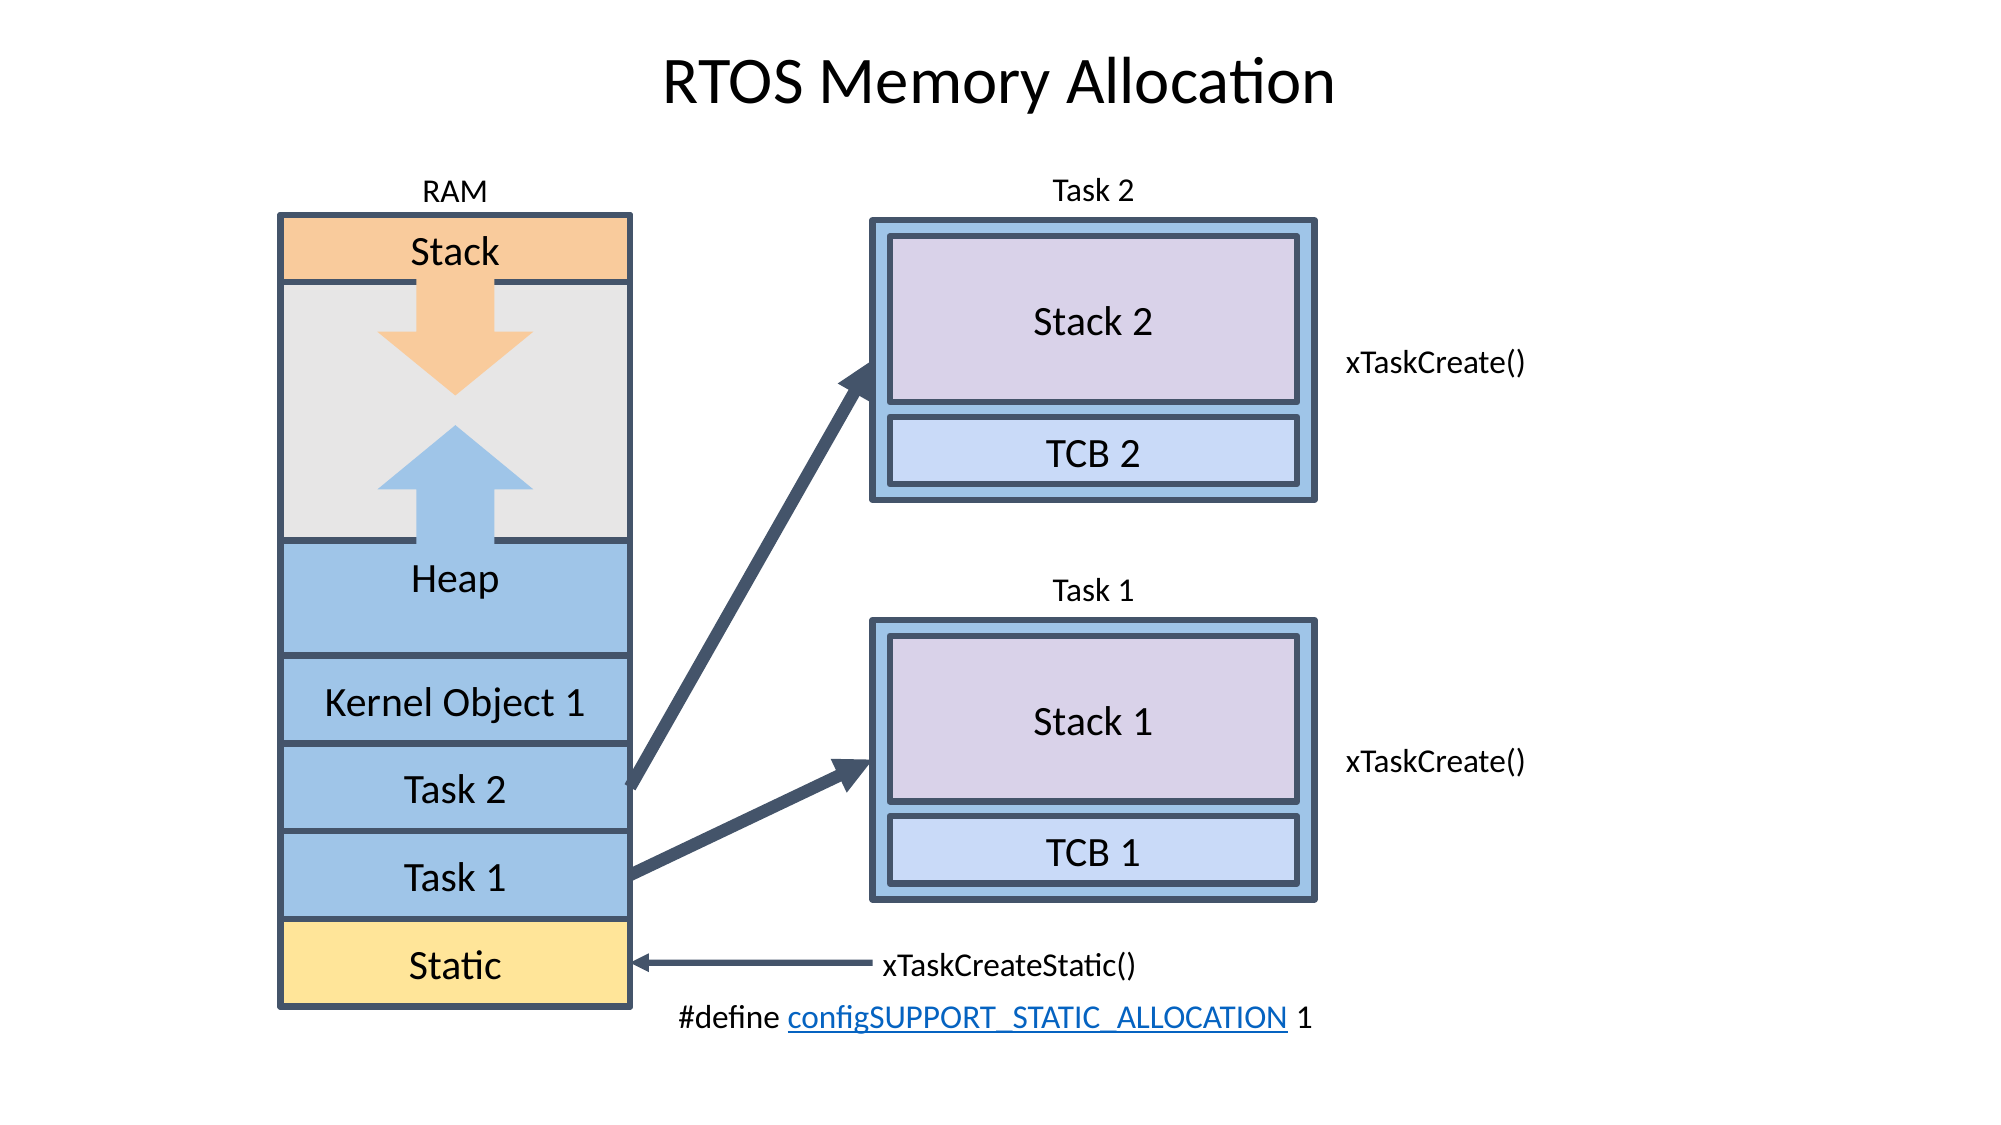

RTOS Memory Allocation
Task 2
RAM
Stack
Stack 2
xTaskCreate()
TCB 2
Heap
Task 1
Stack 1
Kernel Object 1
xTaskCreate()
Task 2
TCB 1
Task 1
Static
xTaskCreateStatic()
#define configSUPPORT_STATIC_ALLOCATION 1